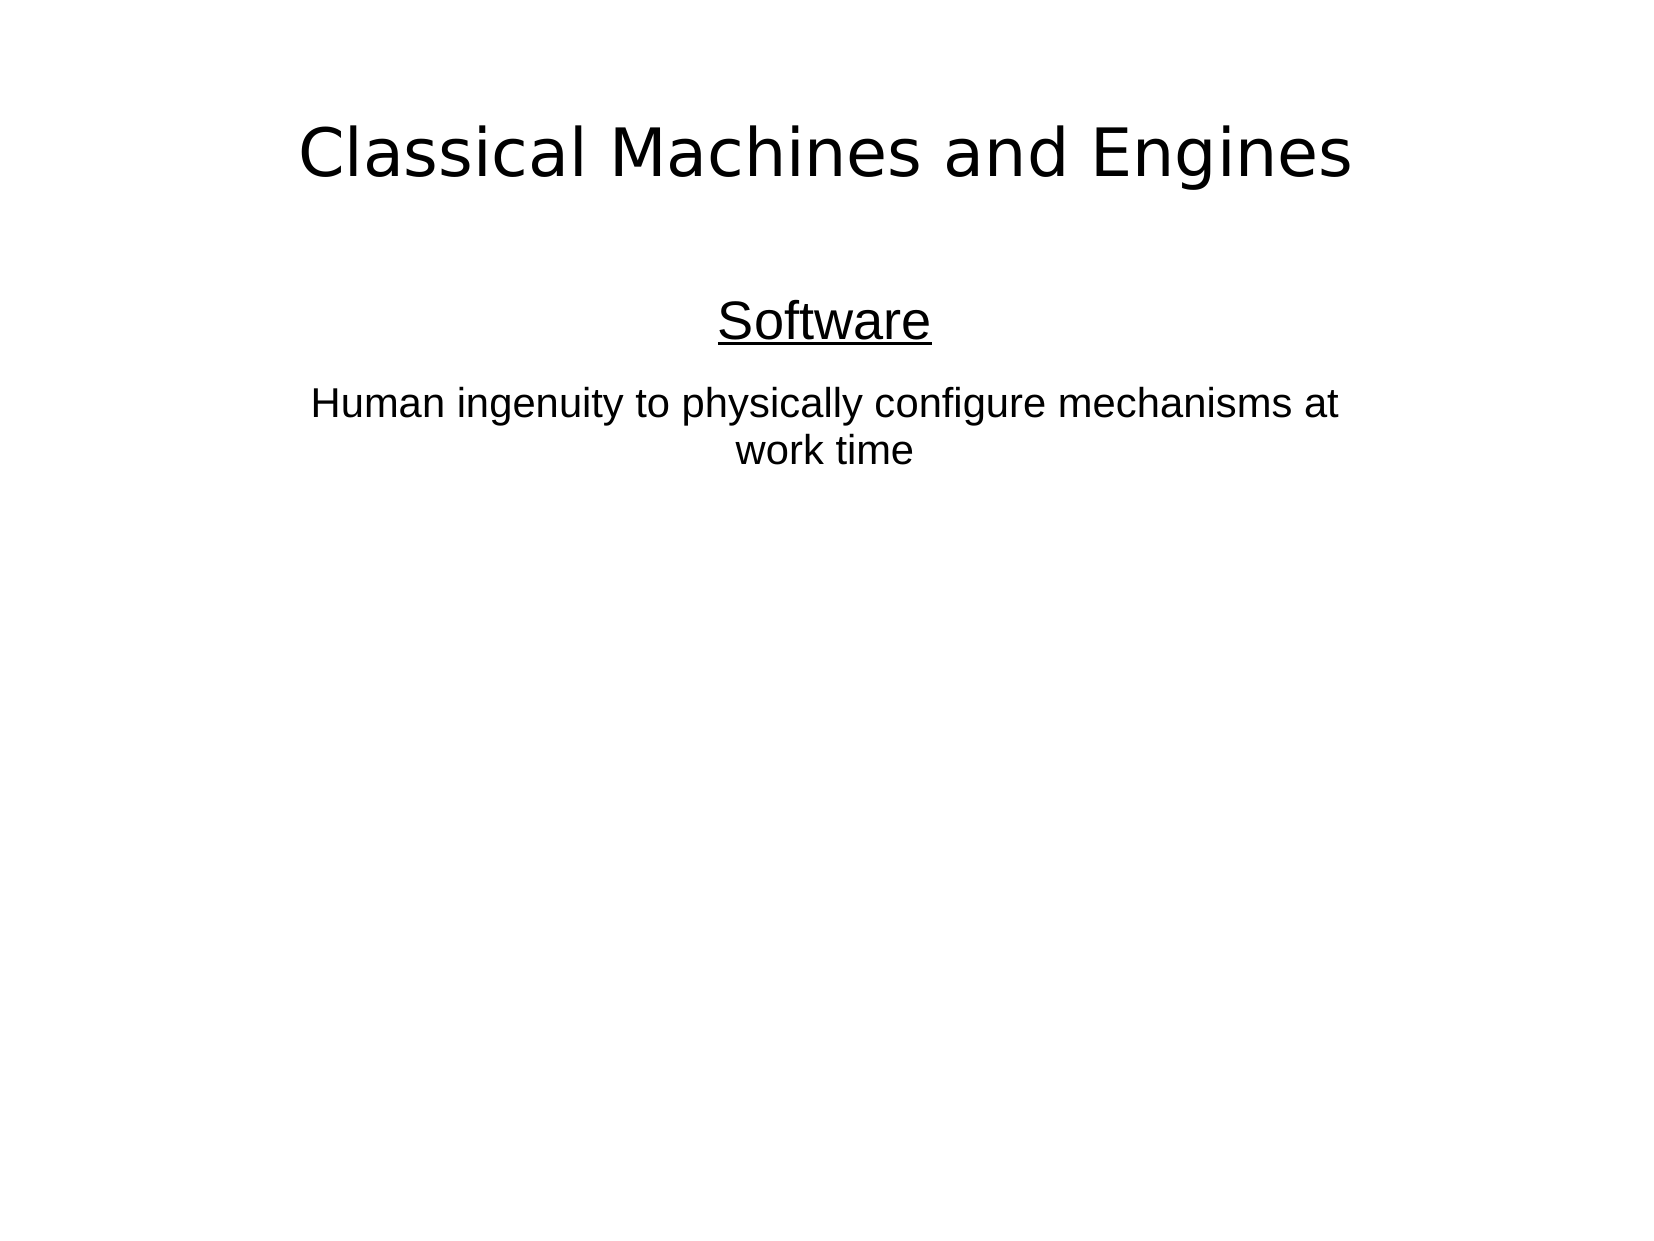

# Classical Machines and Engines
Software
Human ingenuity to physically configure mechanisms at work time